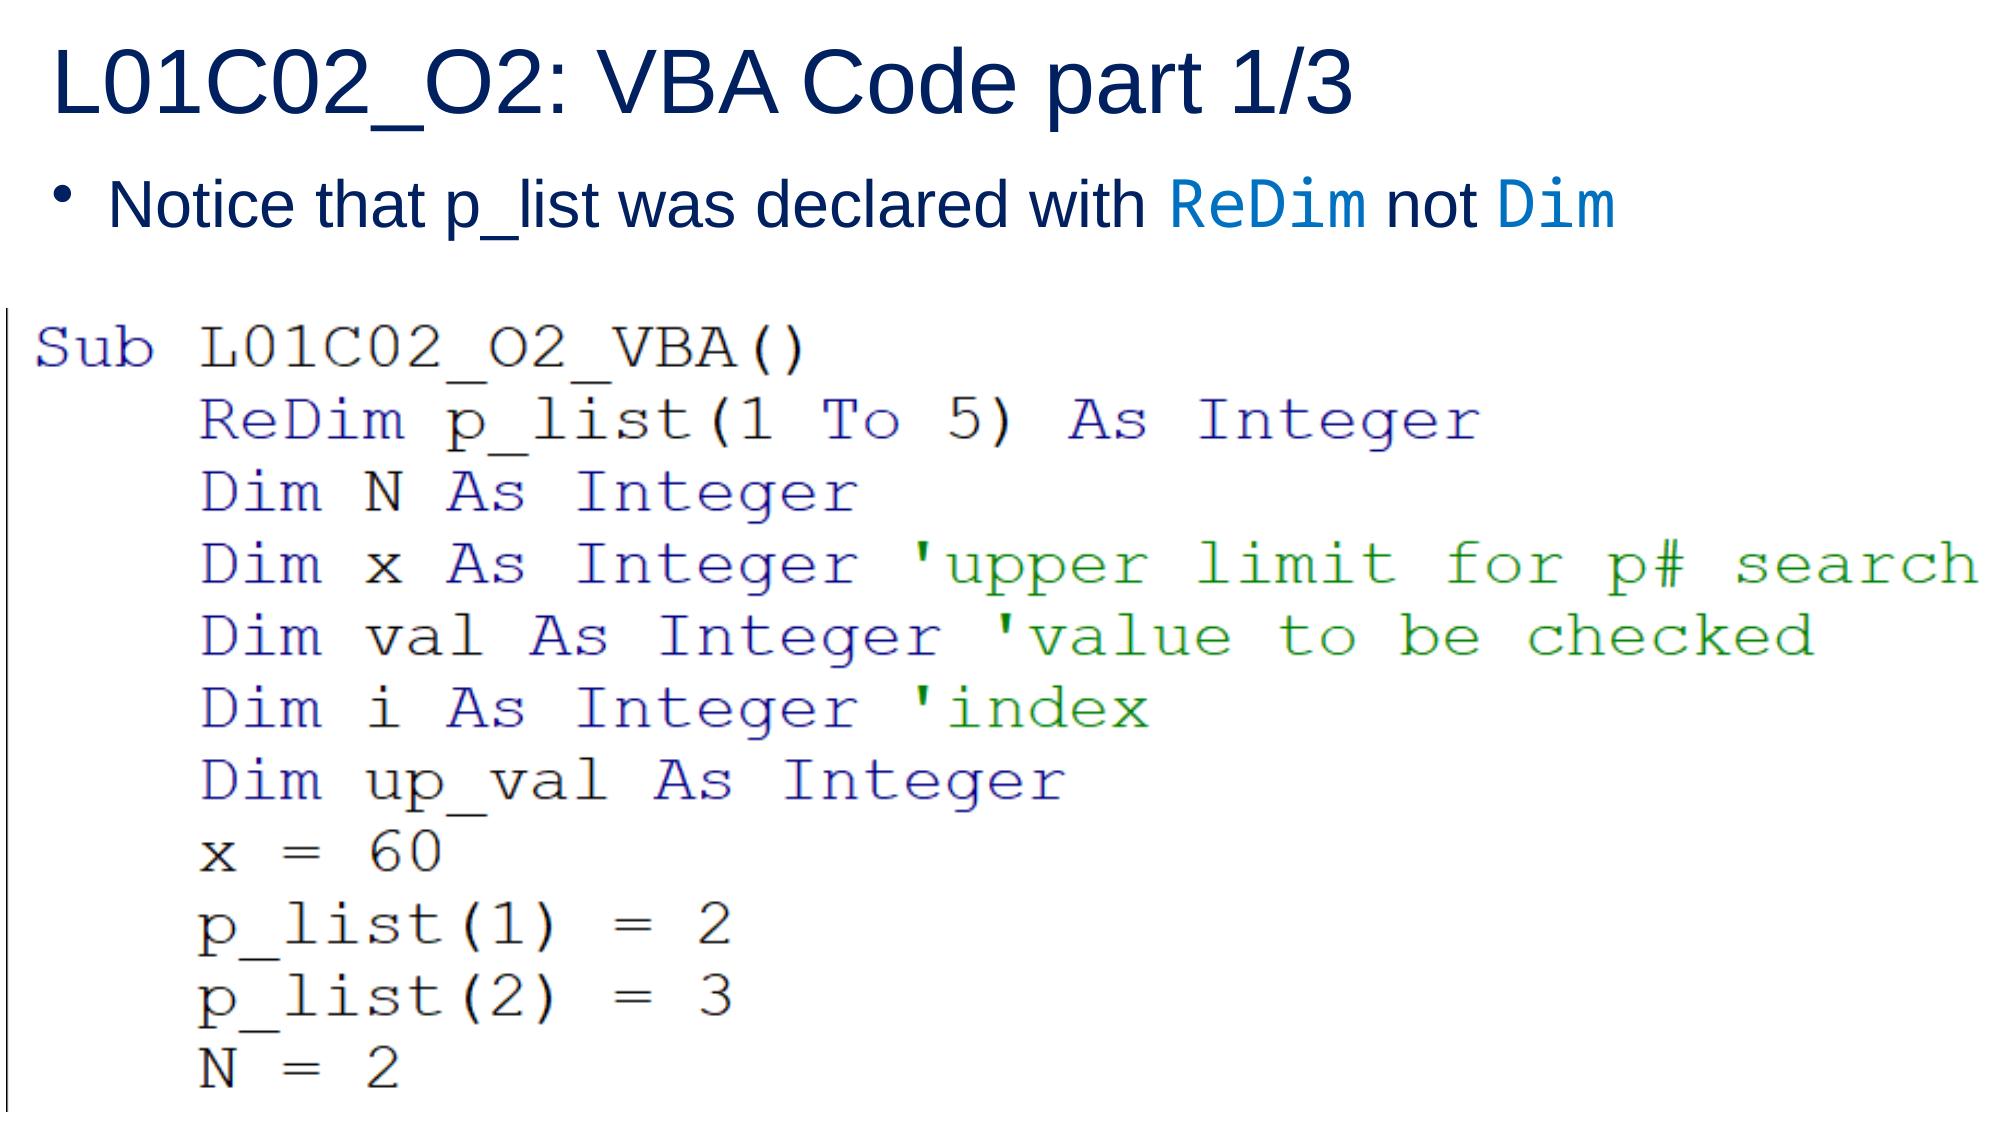

# L01C02_O2: VBA Code part 1/3
Notice that p_list was declared with ReDim not Dim